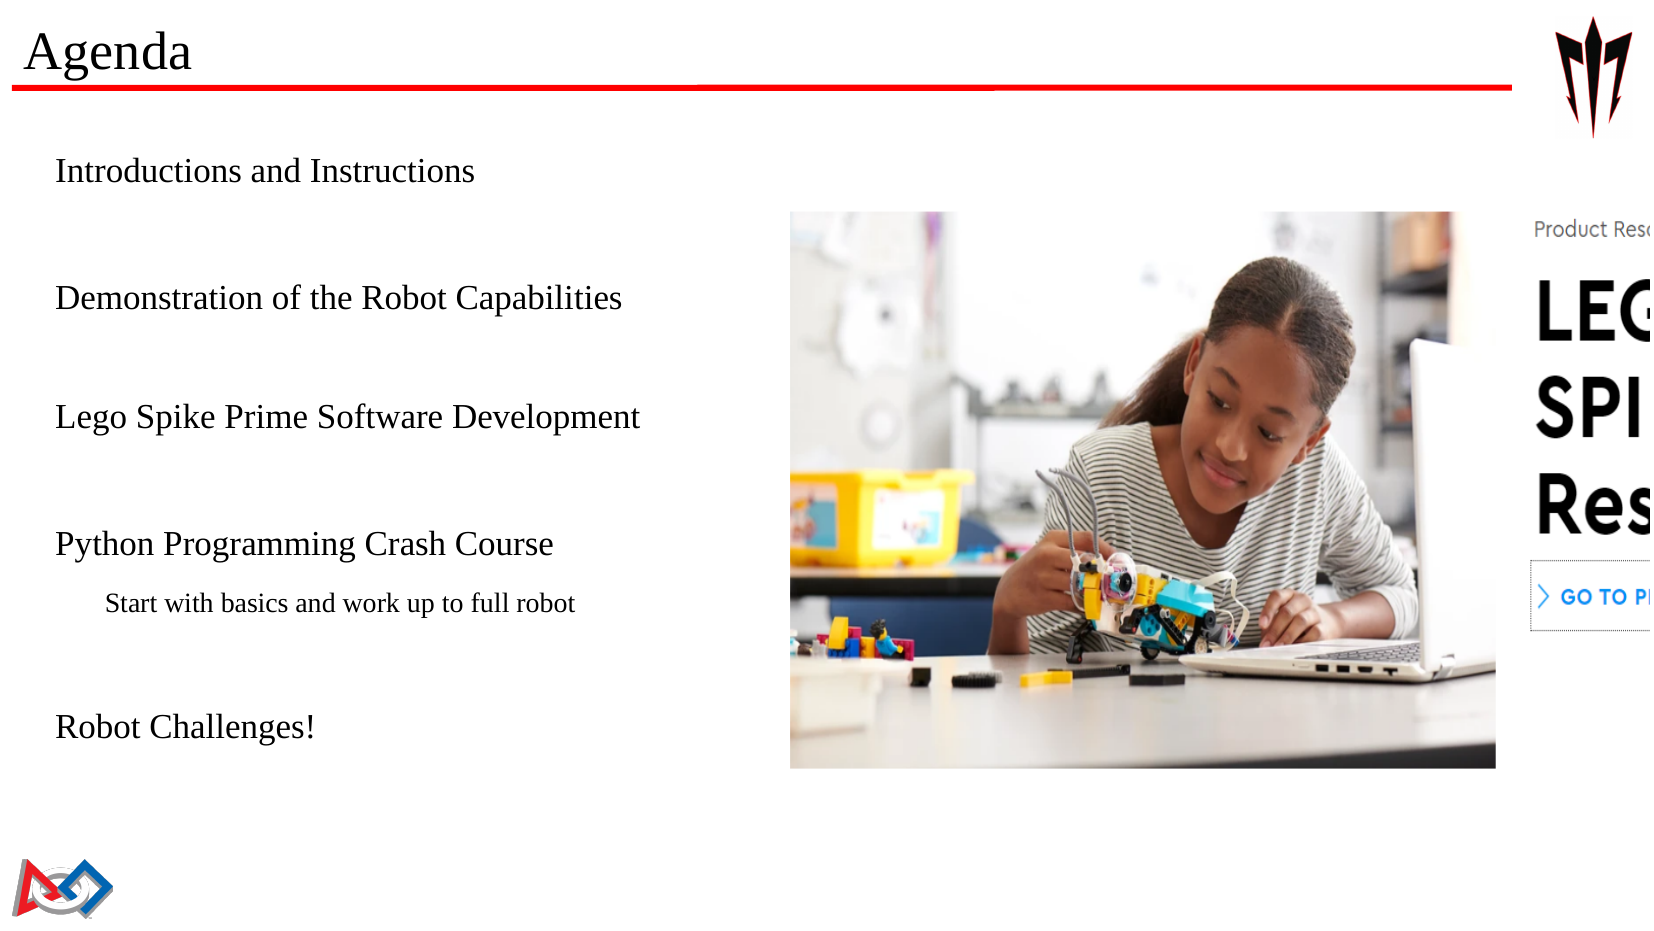

# Agenda
Introductions and Instructions
Demonstration of the Robot Capabilities
Lego Spike Prime Software Development
Python Programming Crash Course
Start with basics and work up to full robot
Robot Challenges!